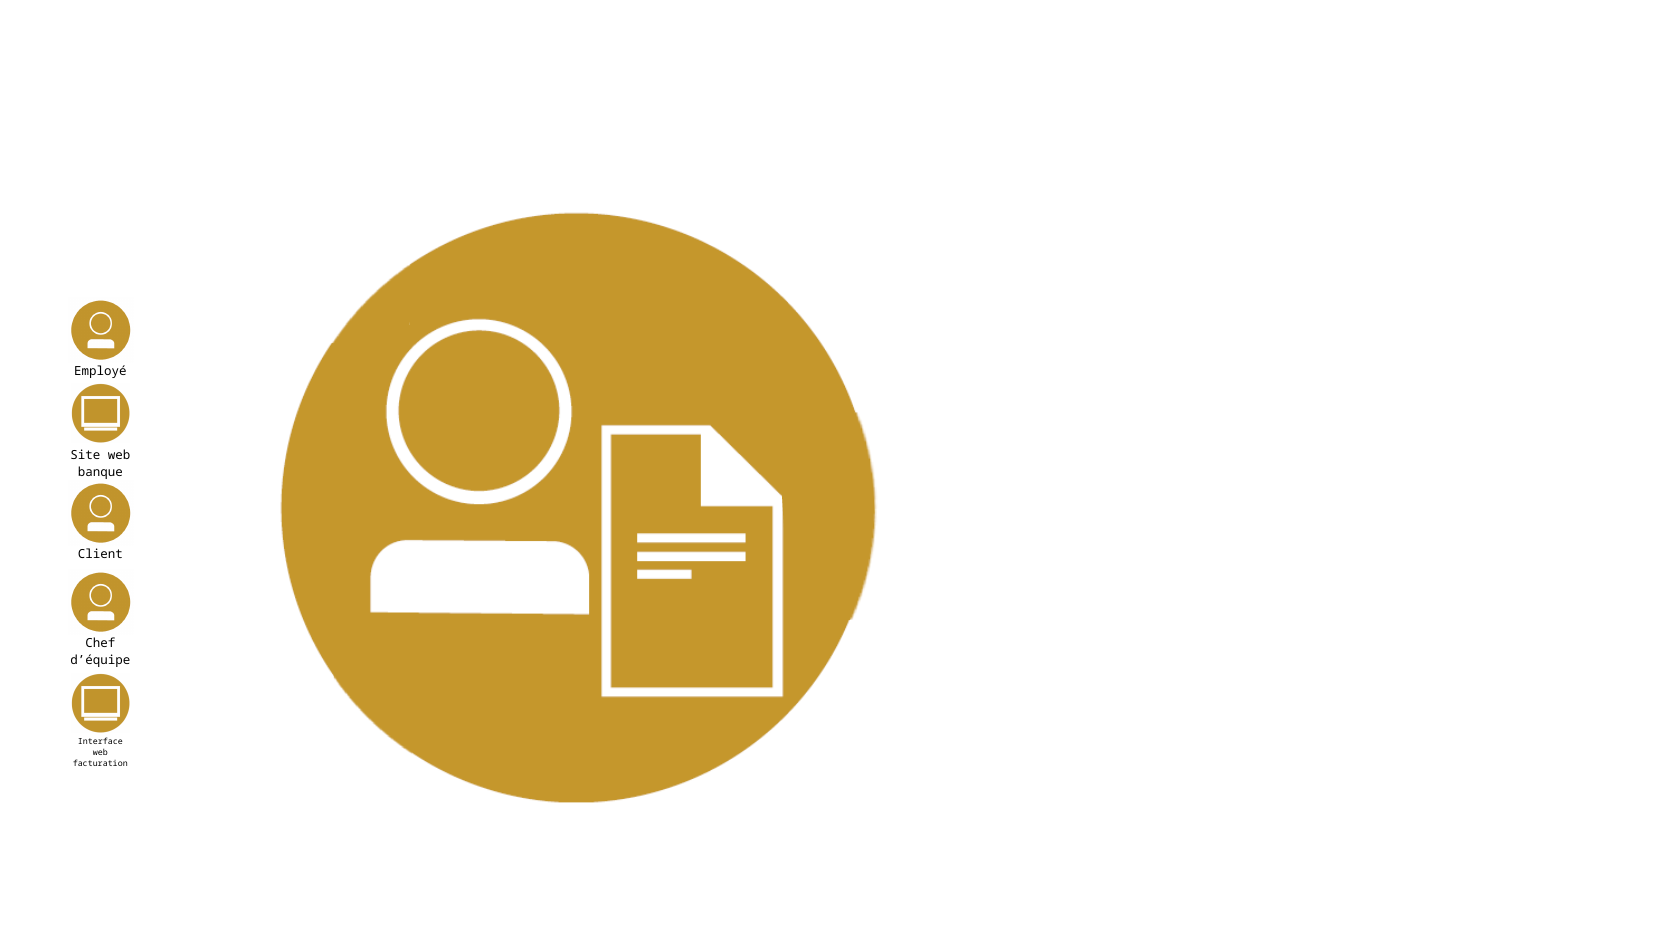

Employé
Site web banque
Client
Chef d’équipe
Interface web facturation